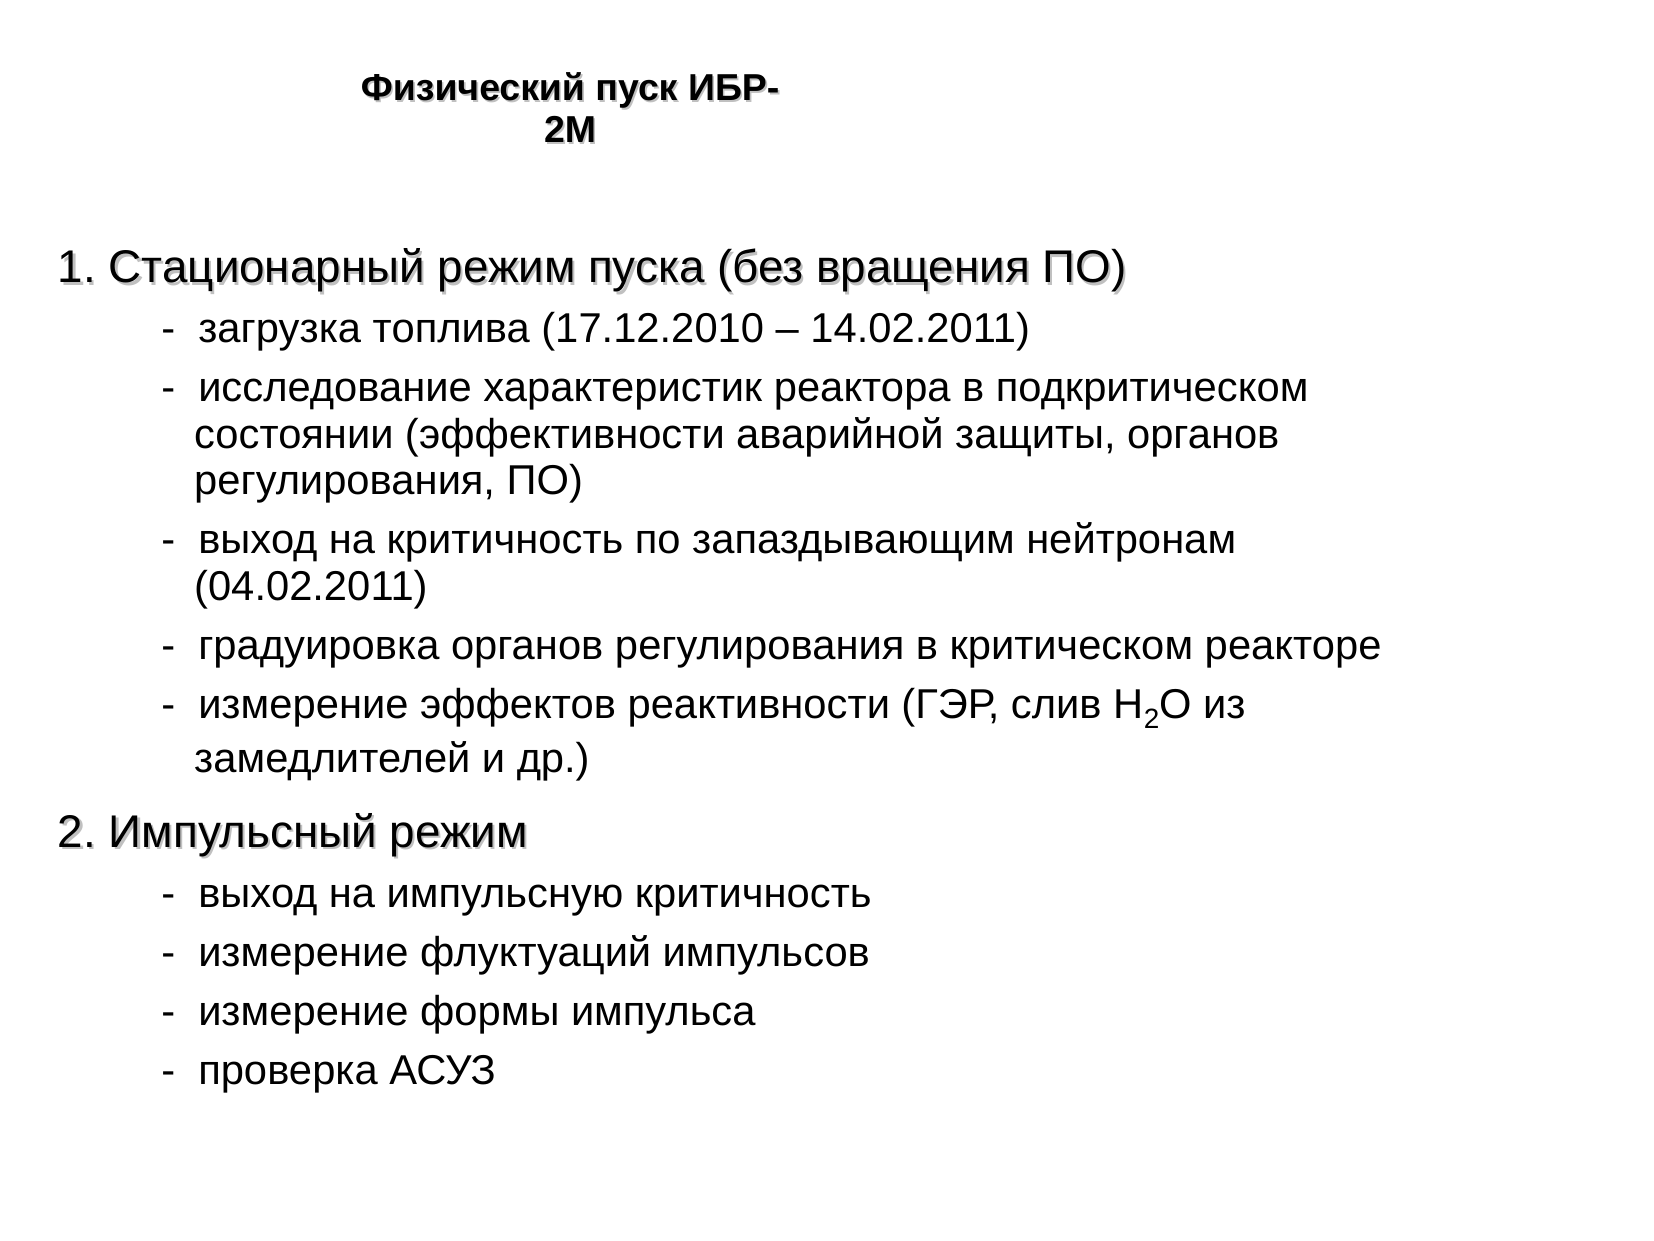

Физический пуск ИБР-2М
1. Стационарный режим пуска (без вращения ПО)
	- загрузка топлива (17.12.2010 – 14.02.2011)
	- исследование характеристик реактора в подкритическом 			состоянии (эффективности аварийной защиты, органов 			регулирования, ПО)
	- выход на критичность по запаздывающим нейтронам 			(04.02.2011)
	- градуировка органов регулирования в критическом реакторе
	- измерение эффектов реактивности (ГЭР, слив Н2О из 			замедлителей и др.)
2. Импульсный режим
	- выход на импульсную критичность
	- измерение флуктуаций импульсов
	- измерение формы импульса
	- проверка АСУЗ